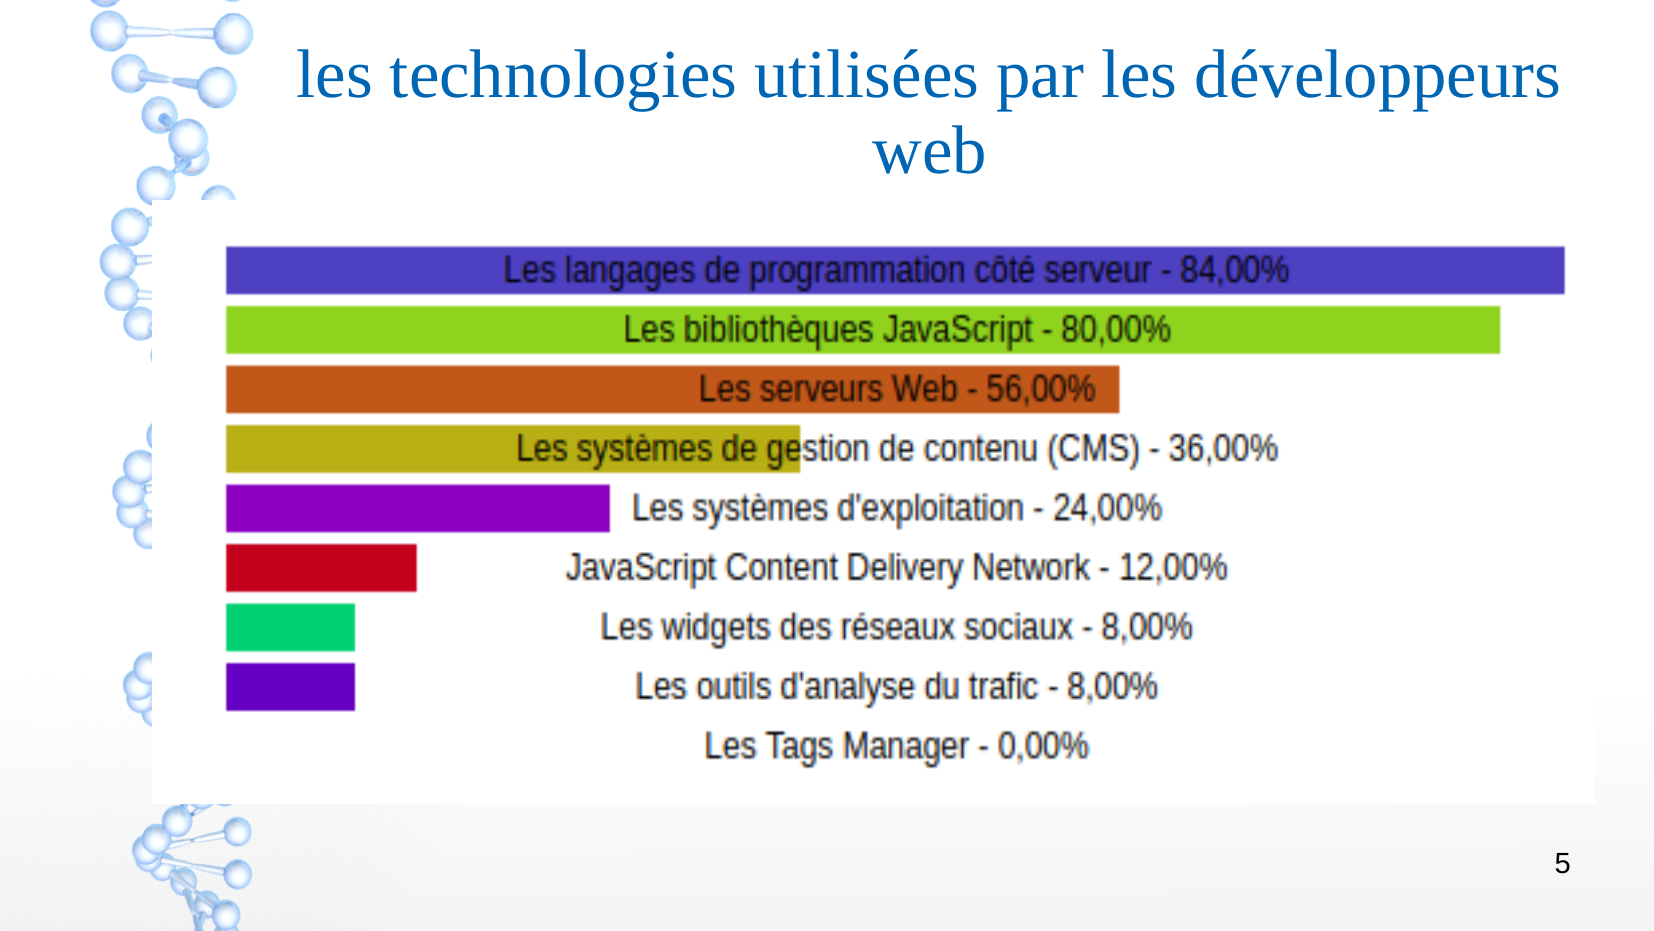

# les technologies utilisées par les développeurs web
5